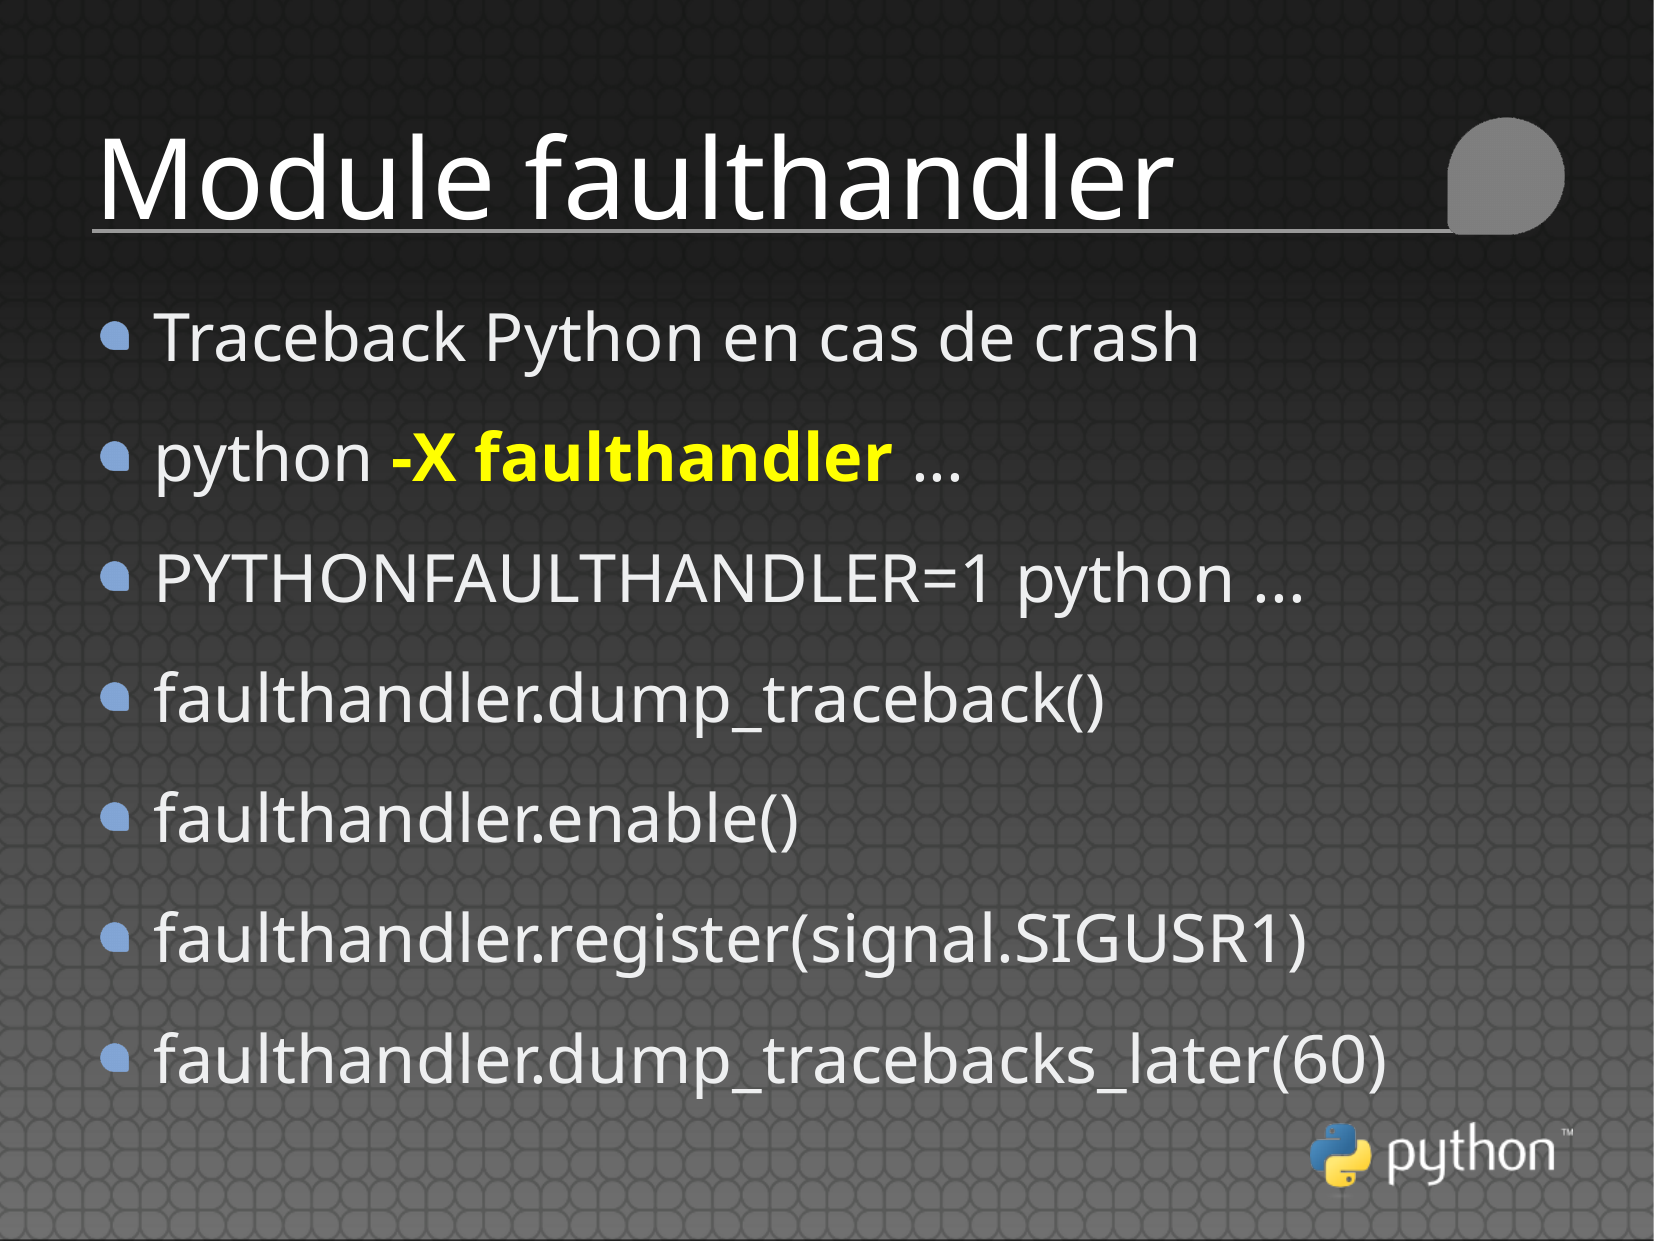

Module faulthandler
# Traceback Python en cas de crash
python -X faulthandler ...
PYTHONFAULTHANDLER=1 python ...
faulthandler.dump_traceback()
faulthandler.enable()
faulthandler.register(signal.SIGUSR1)
faulthandler.dump_tracebacks_later(60)